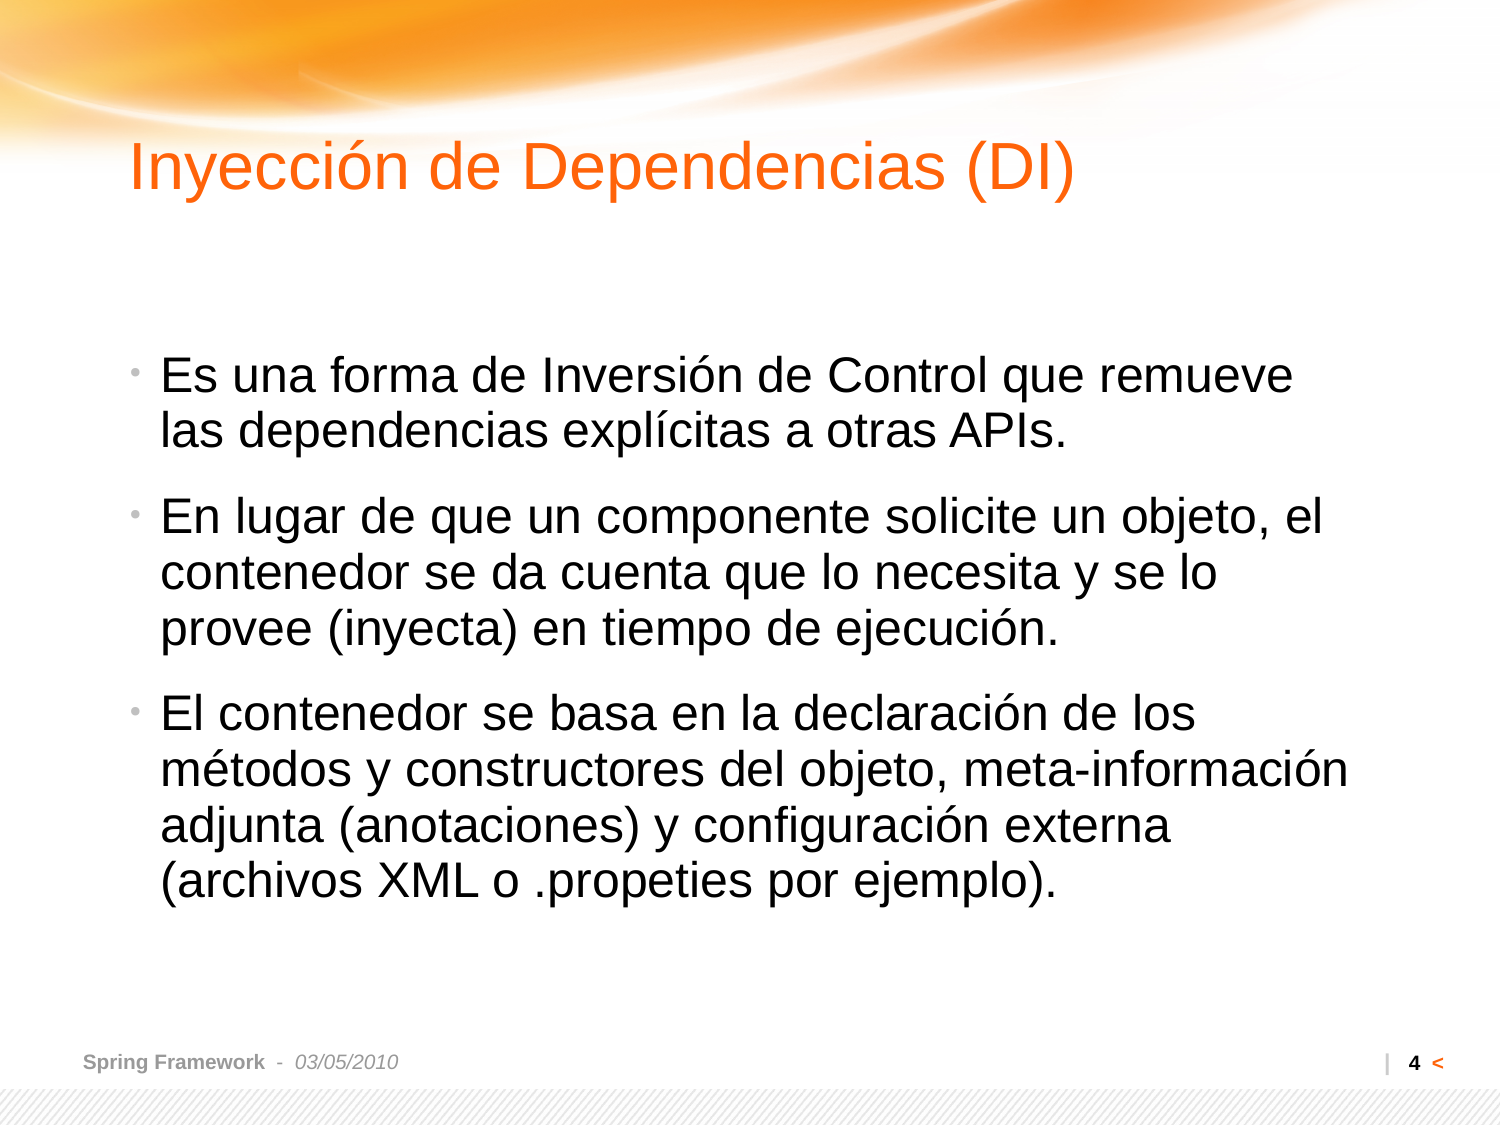

# Inyección de Dependencias (DI)
Es una forma de Inversión de Control que remueve las dependencias explícitas a otras APIs.
En lugar de que un componente solicite un objeto, el contenedor se da cuenta que lo necesita y se lo provee (inyecta) en tiempo de ejecución.
El contenedor se basa en la declaración de los métodos y constructores del objeto, meta-información adjunta (anotaciones) y configuración externa (archivos XML o .propeties por ejemplo).